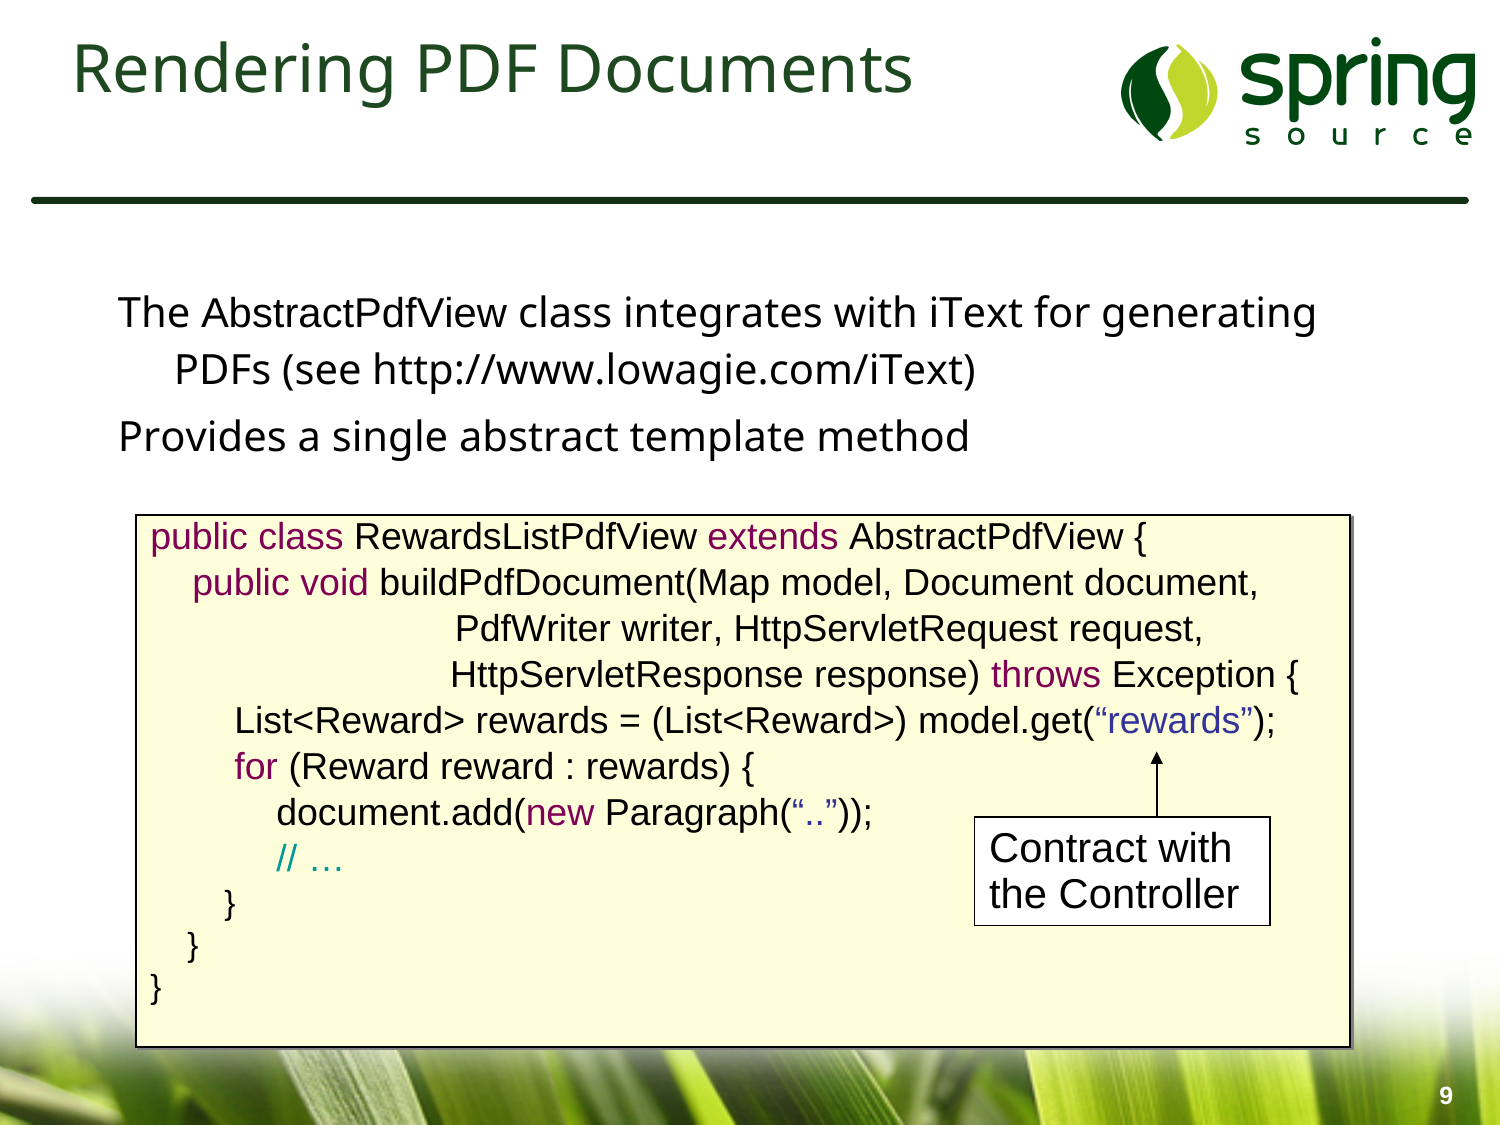

# Rendering PDF Documents
The AbstractPdfView class integrates with iText for generating PDFs (see http://www.lowagie.com/iText)
Provides a single abstract template method
public class RewardsListPdfView extends AbstractPdfView {
 public void buildPdfDocument(Map model, Document document,
 PdfWriter writer, HttpServletRequest request,
			 		HttpServletResponse response) throws Exception {
 List<Reward> rewards = (List<Reward>) model.get(“rewards”);
 for (Reward reward : rewards) {
 document.add(new Paragraph(“..”));
 // …
 }
 }
}
Contract with the Controller